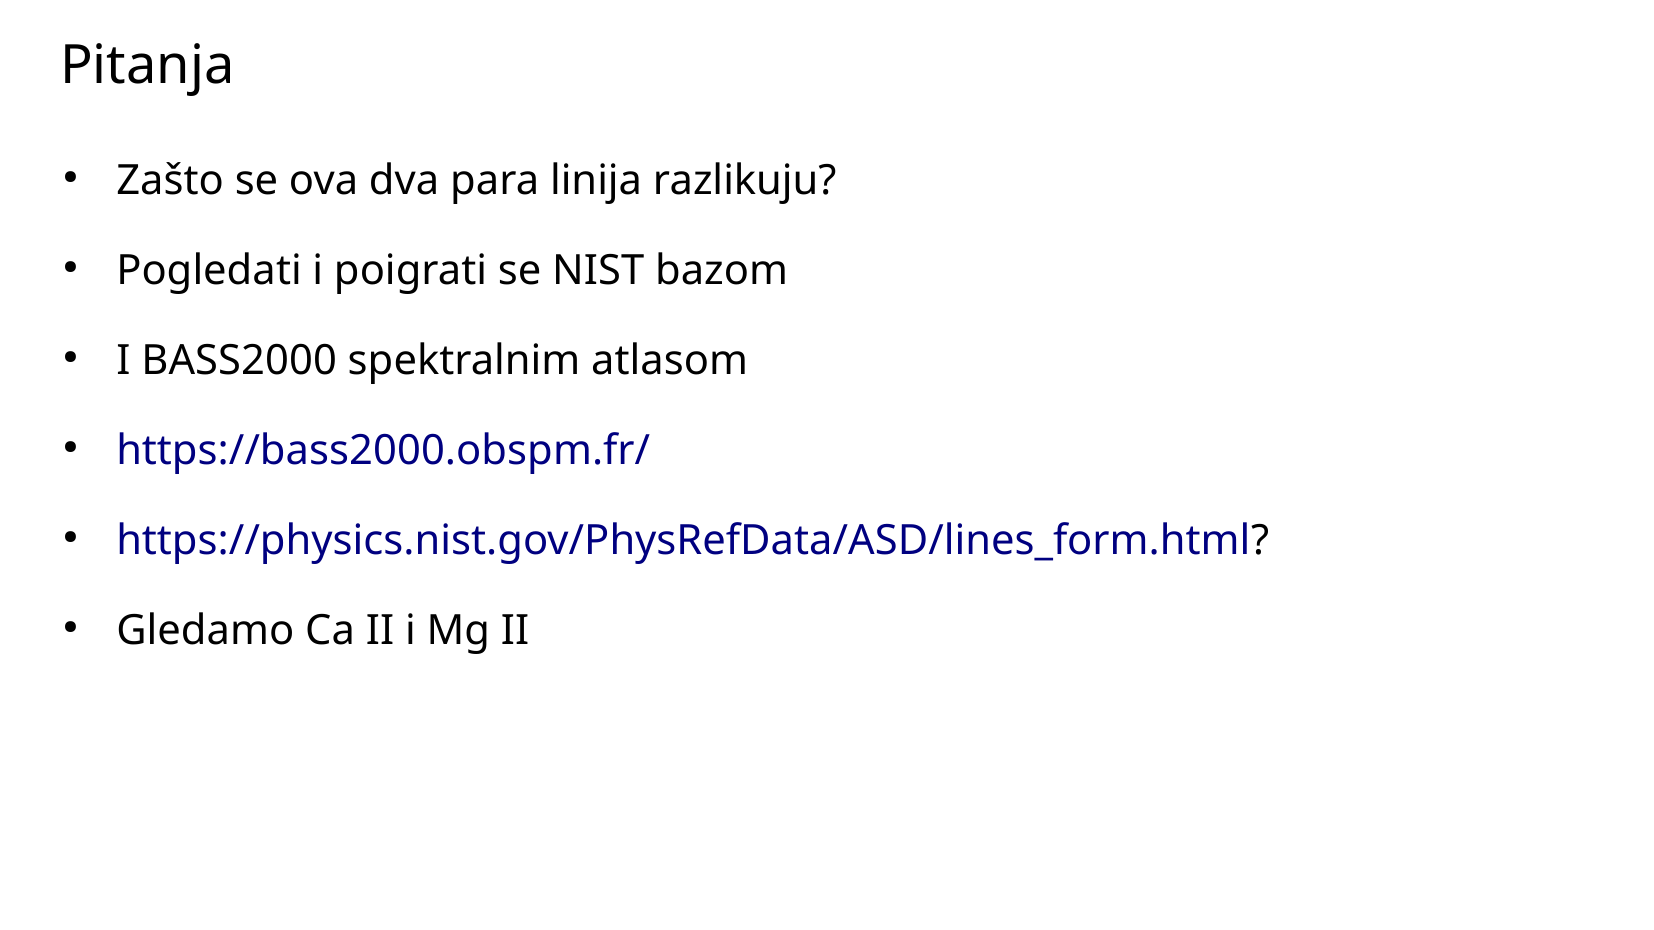

# Pitanja
Zašto se ova dva para linija razlikuju?
Pogledati i poigrati se NIST bazom
I BASS2000 spektralnim atlasom
https://bass2000.obspm.fr/
https://physics.nist.gov/PhysRefData/ASD/lines_form.html?
Gledamo Ca II i Mg II